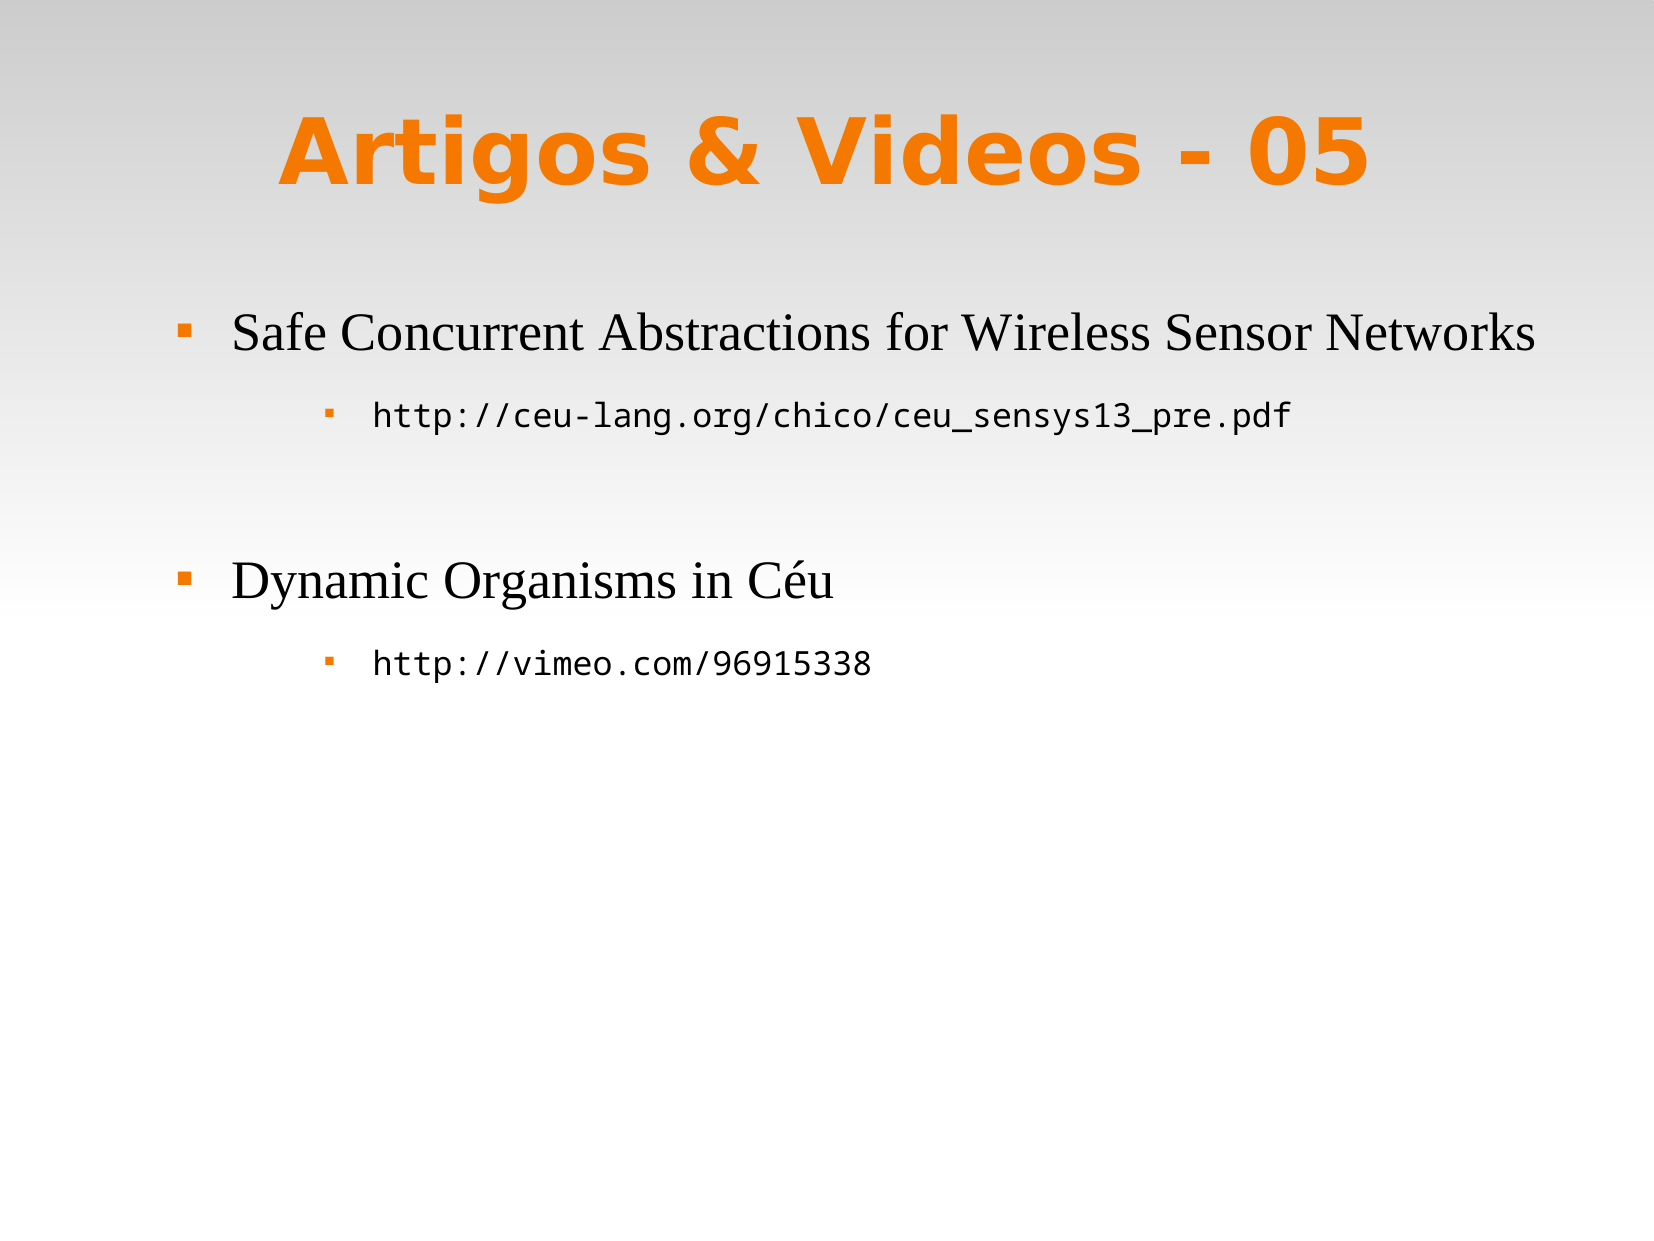

# Artigos & Videos - 05
Safe Concurrent Abstractions for Wireless Sensor Networks
http://ceu-lang.org/chico/ceu_sensys13_pre.pdf
Dynamic Organisms in Céu
http://vimeo.com/96915338